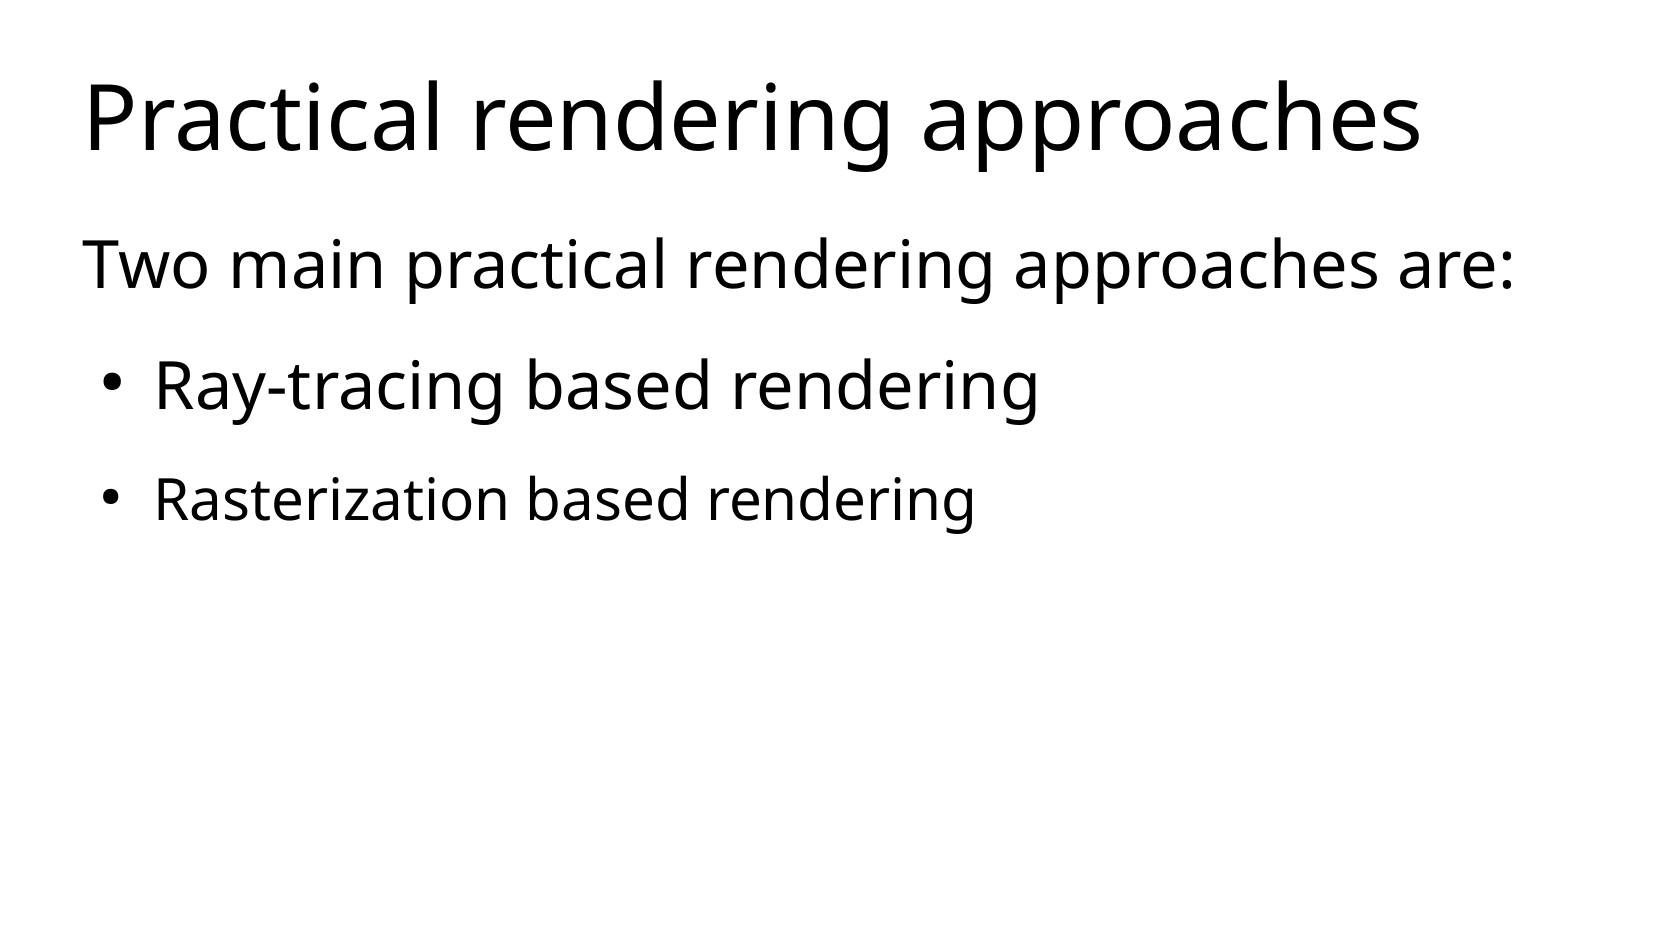

# Practical rendering approaches
Two main practical rendering approaches are:
Ray-tracing based rendering
Rasterization based rendering